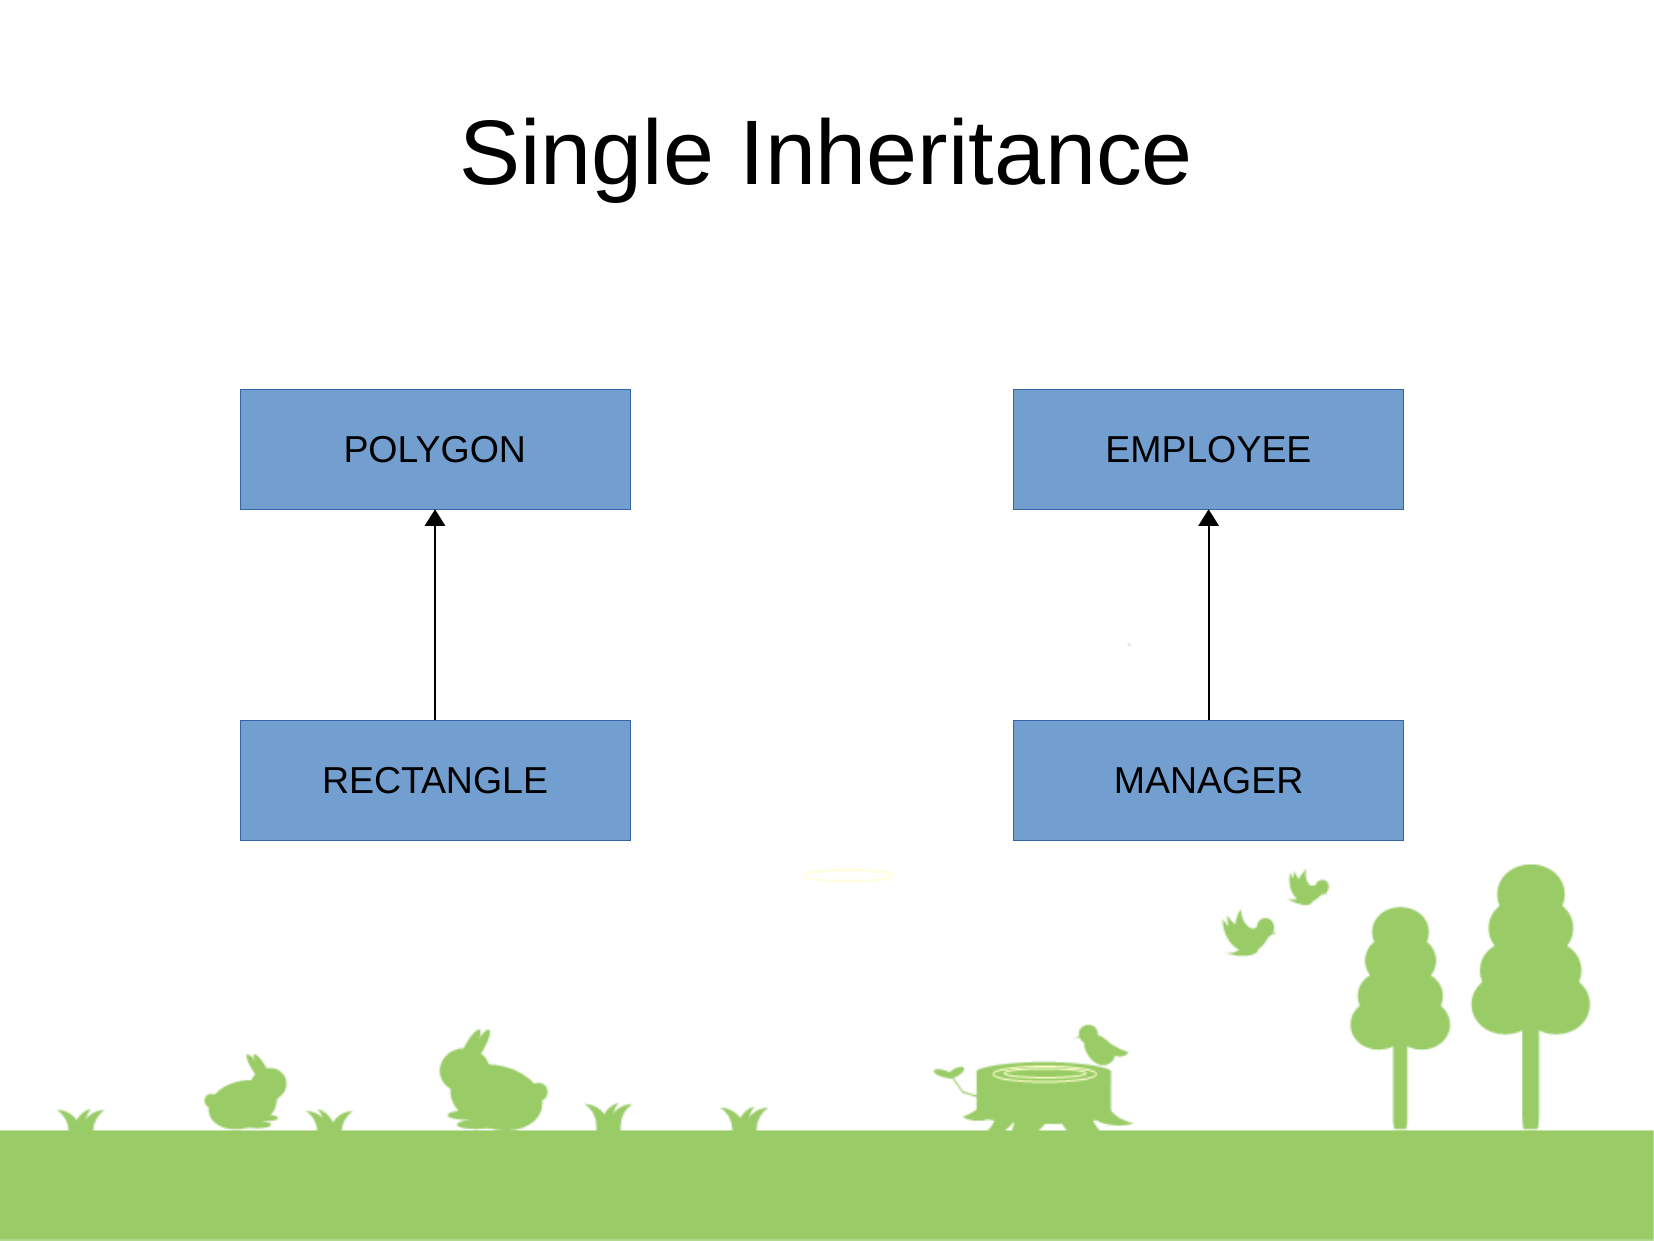

# Single Inheritance
POLYGON
RECTANGLE
EMPLOYEE
MANAGER